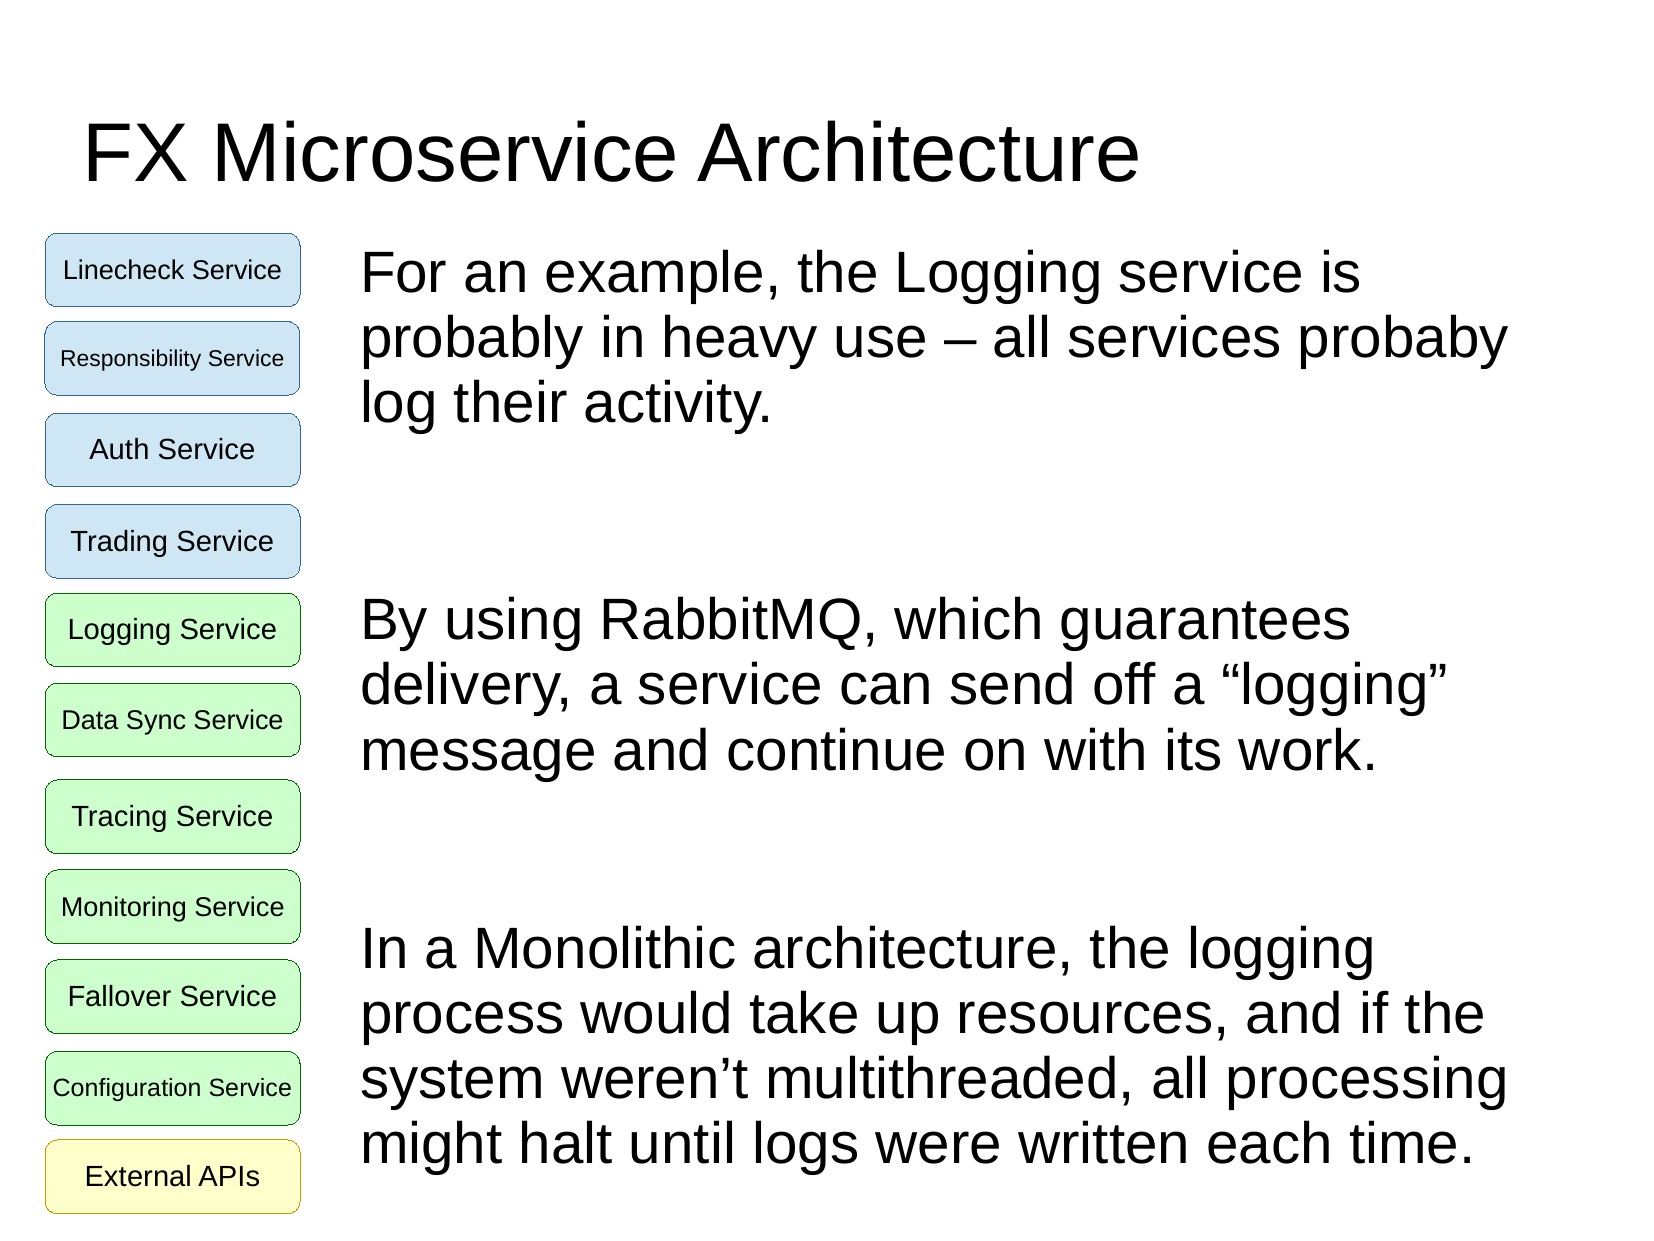

# FX Microservice Architecture
Linecheck Service
For an example, the Logging service is probably in heavy use – all services probaby log their activity.
By using RabbitMQ, which guarantees delivery, a service can send off a “logging” message and continue on with its work.
In a Monolithic architecture, the logging process would take up resources, and if the system weren’t multithreaded, all processing might halt until logs were written each time.
Responsibility Service
Auth Service
Trading Service
Logging Service
Data Sync Service
Tracing Service
Monitoring Service
Fallover Service
Configuration Service
External APIs